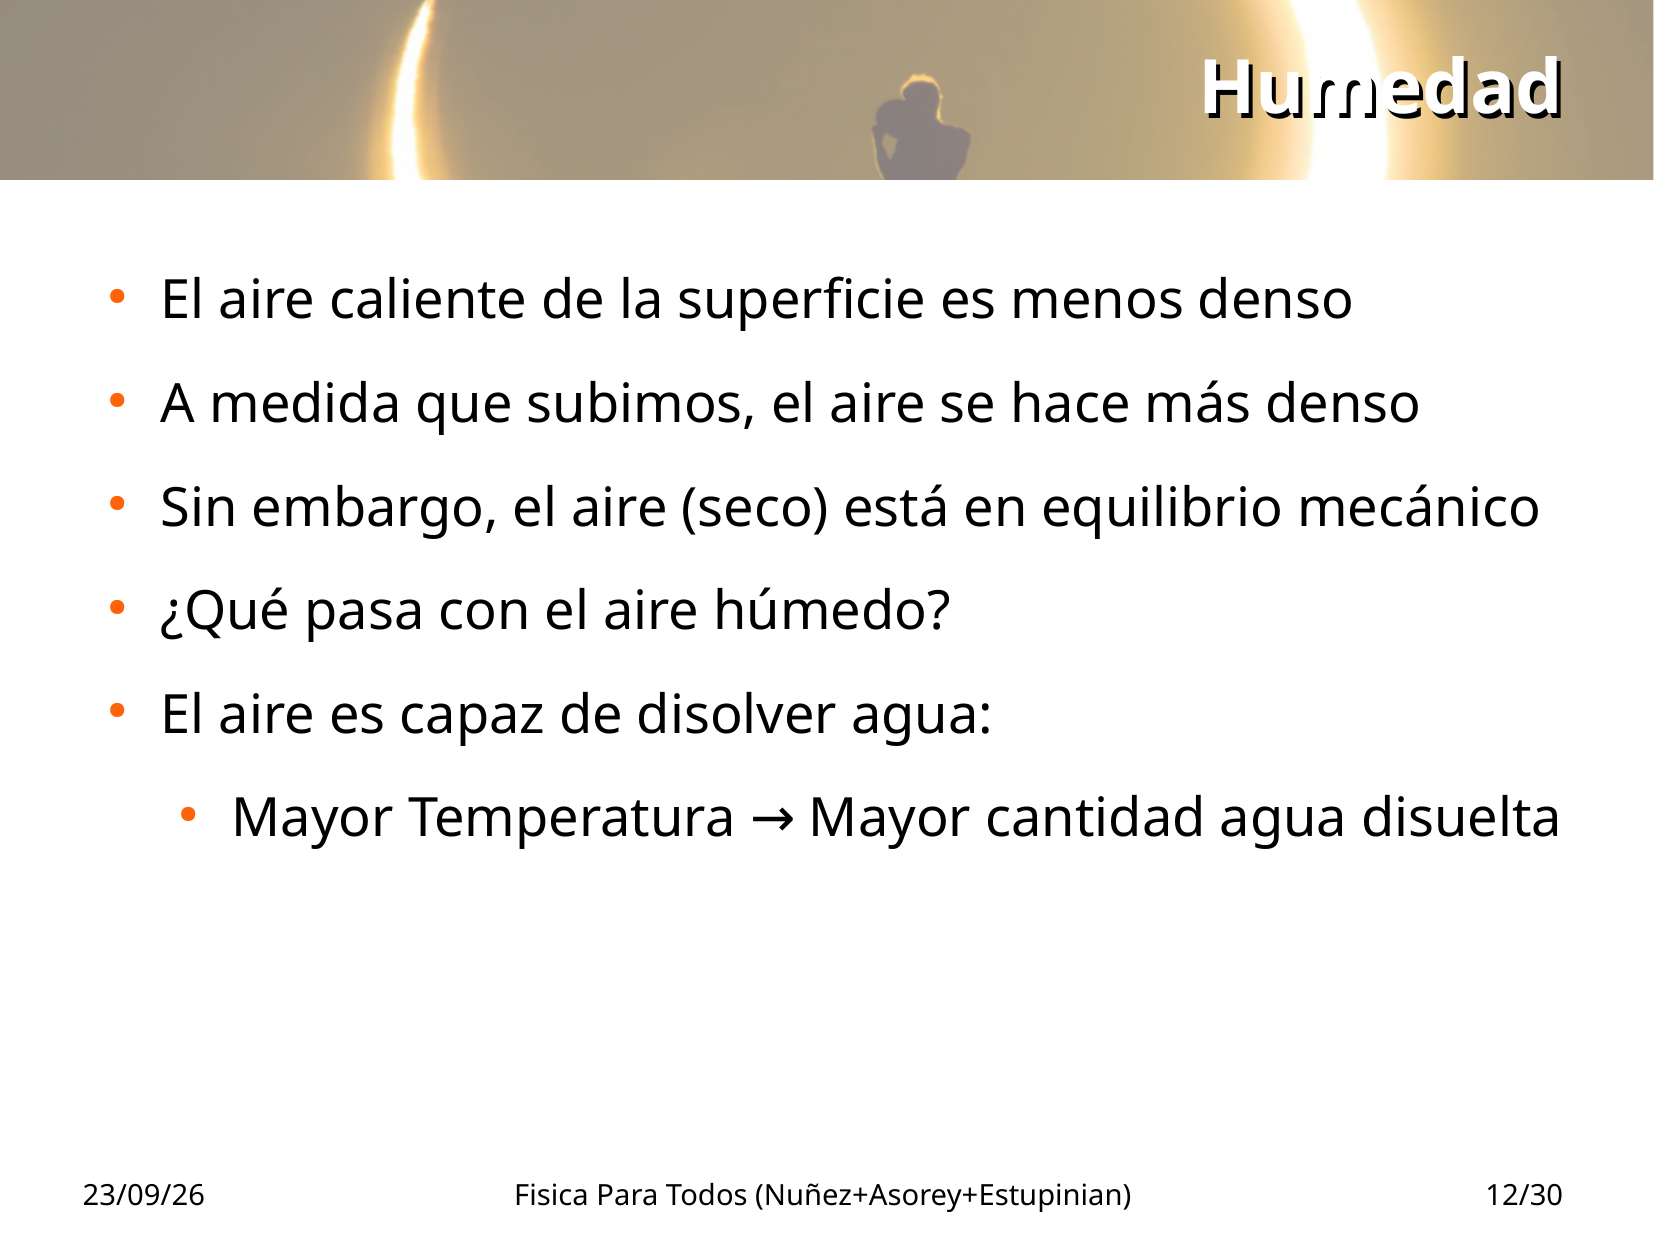

# Humedad
El aire caliente de la superficie es menos denso
A medida que subimos, el aire se hace más denso
Sin embargo, el aire (seco) está en equilibrio mecánico
¿Qué pasa con el aire húmedo?
El aire es capaz de disolver agua:
Mayor Temperatura → Mayor cantidad agua disuelta
Fisica Para Todos (Nuñez+Asorey+Estupinian)
12